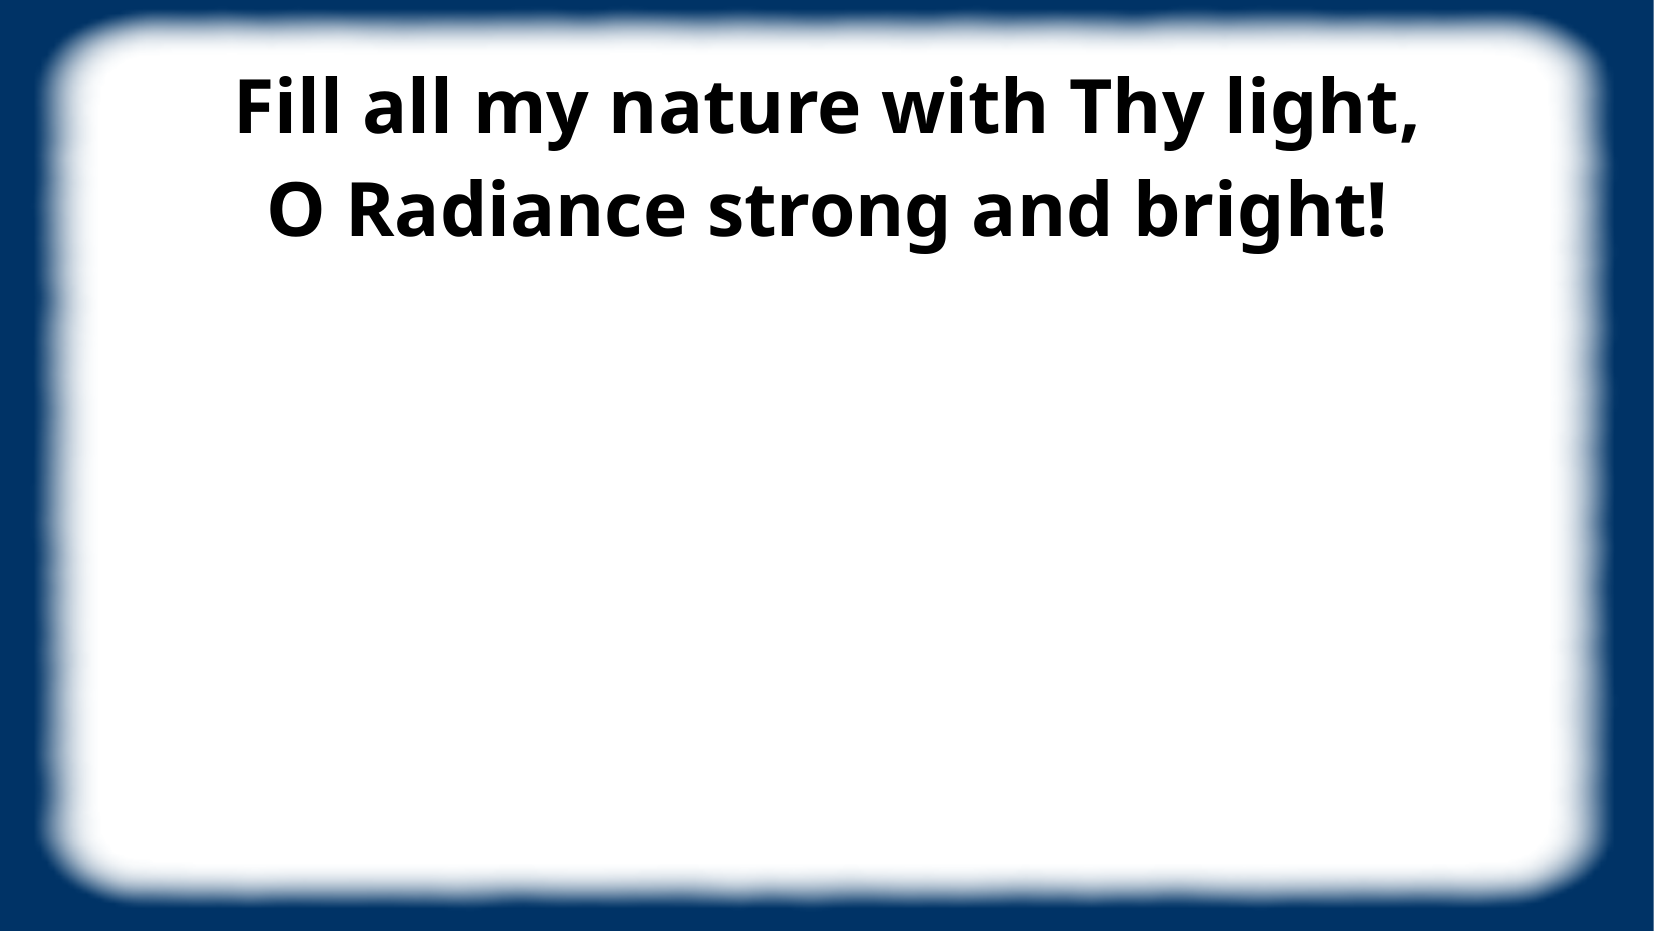

Fill all my nature with Thy light,
O Radiance strong and bright!